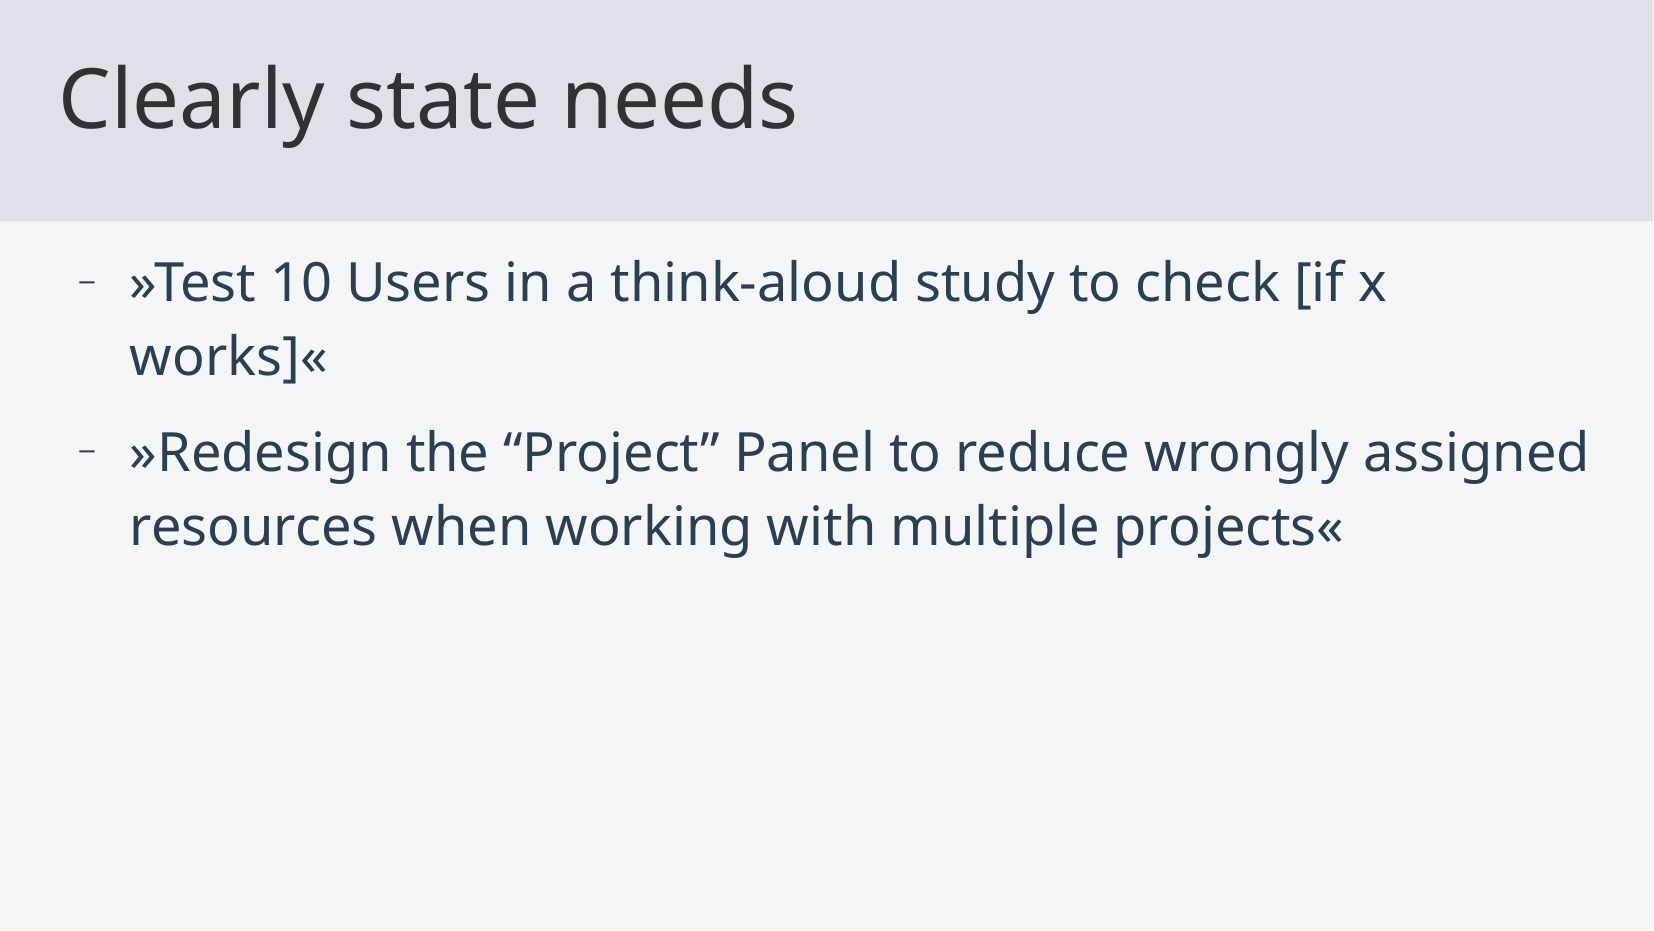

# Clearly state needs
»Test 10 Users in a think-aloud study to check [if x works]«
»Redesign the “Project” Panel to reduce wrongly assigned resources when working with multiple projects«